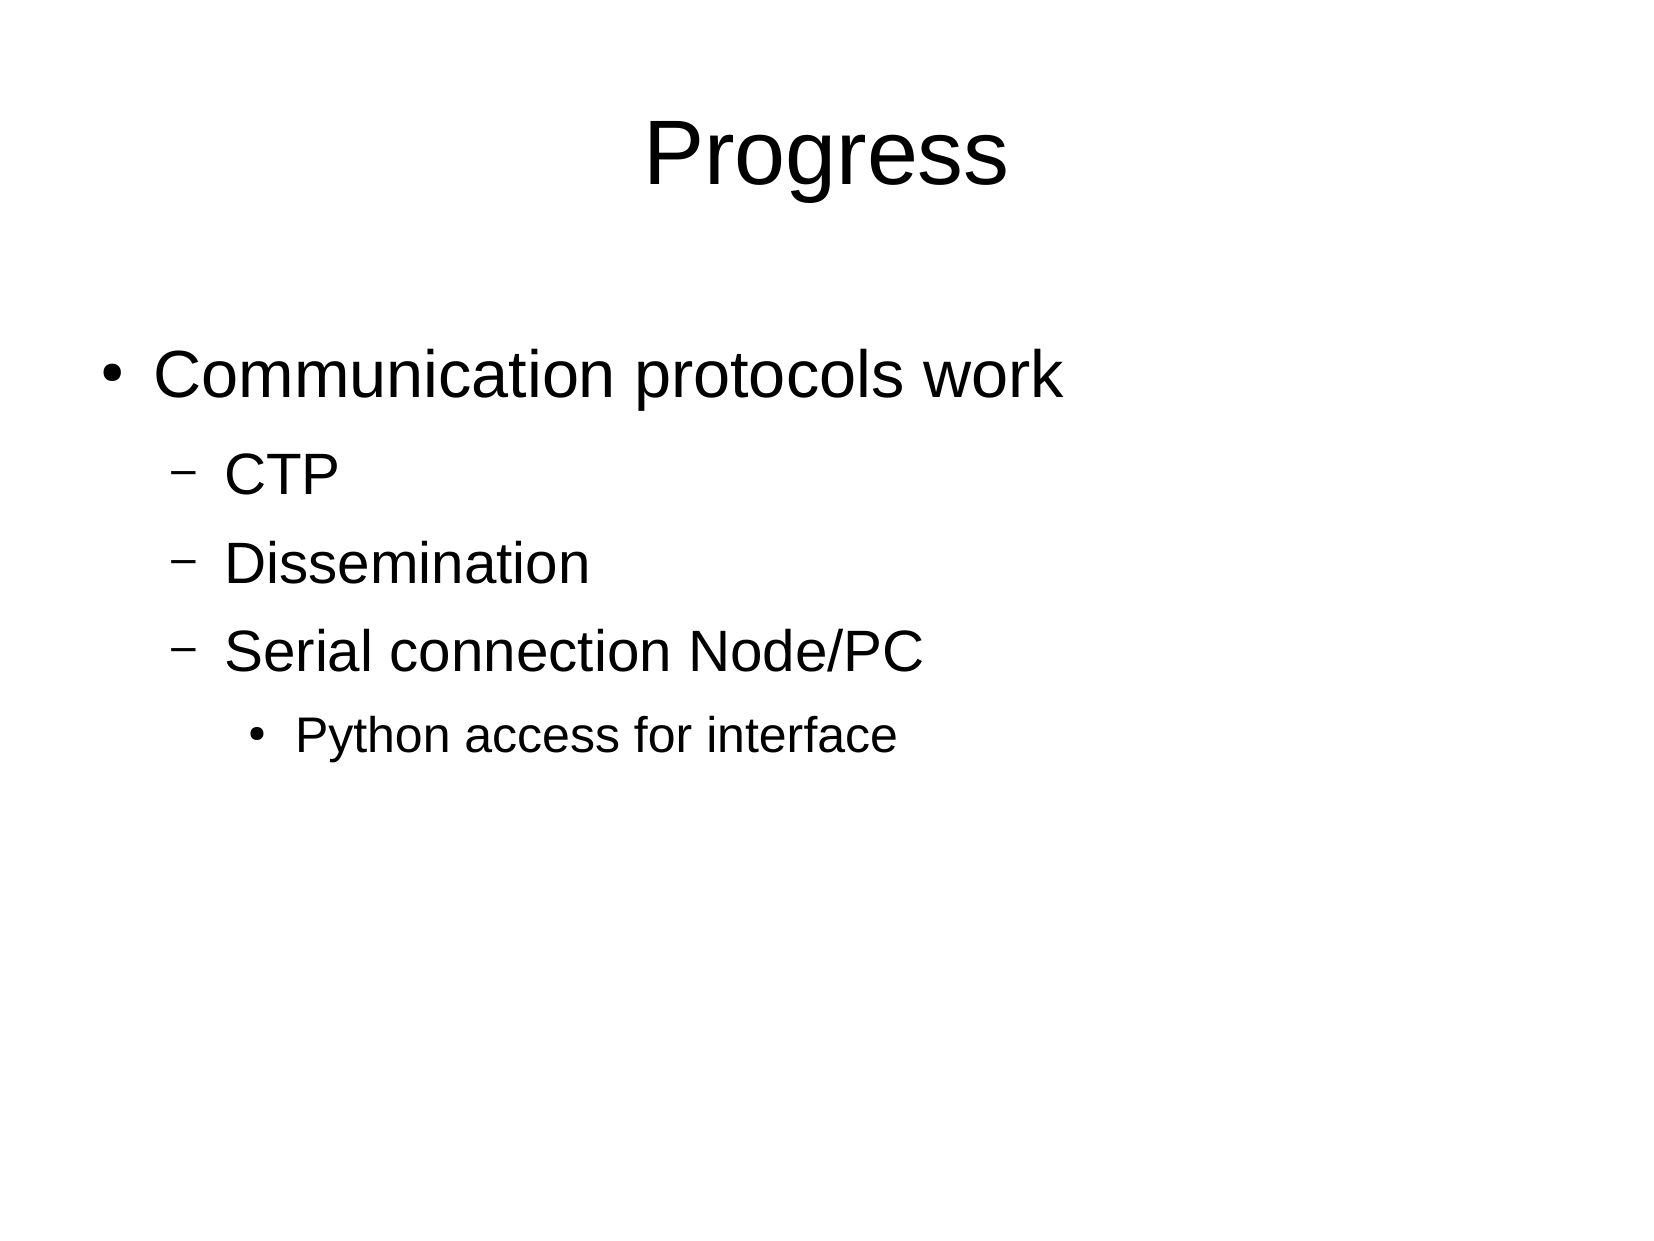

# Progress
Communication protocols work
CTP
Dissemination
Serial connection Node/PC
Python access for interface